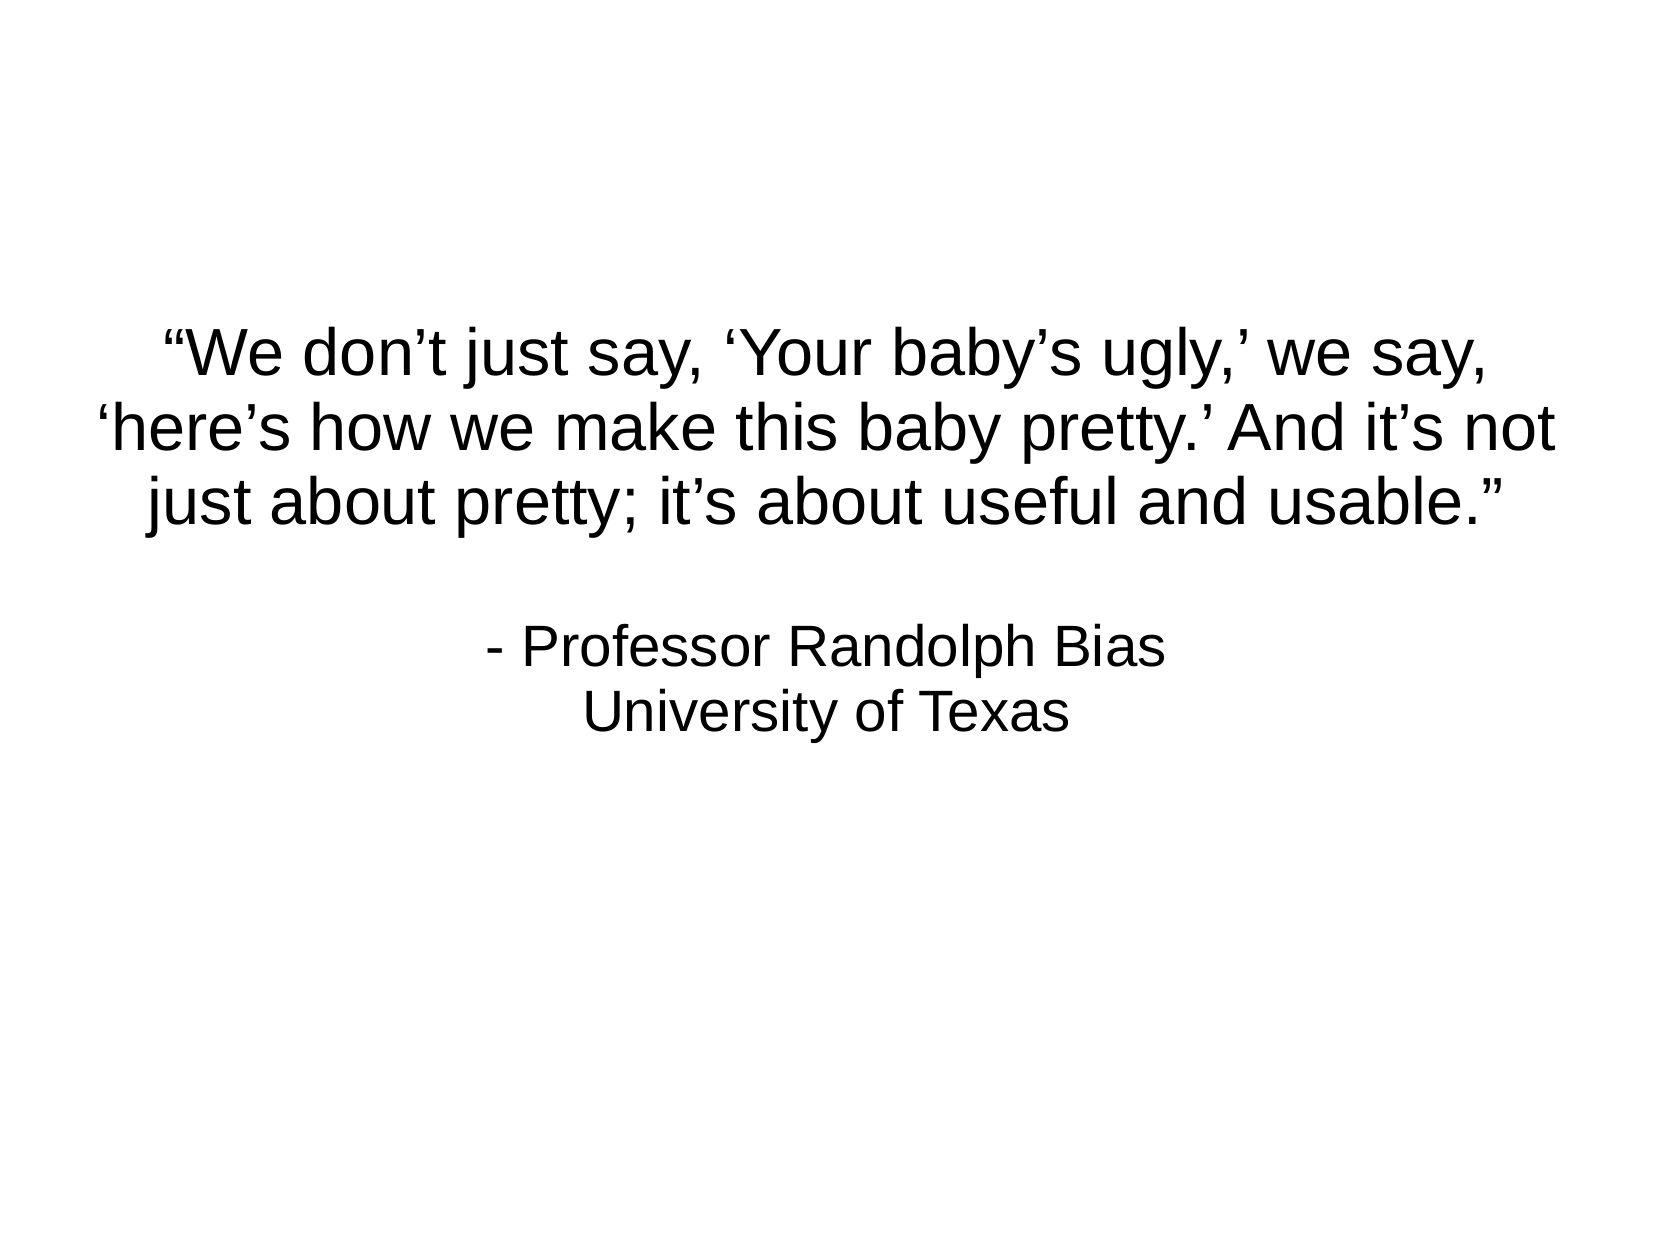

# “We don’t just say, ‘Your baby’s ugly,’ we say, ‘here’s how we make this baby pretty.’ And it’s not just about pretty; it’s about useful and usable.”
- Professor Randolph Bias
University of Texas